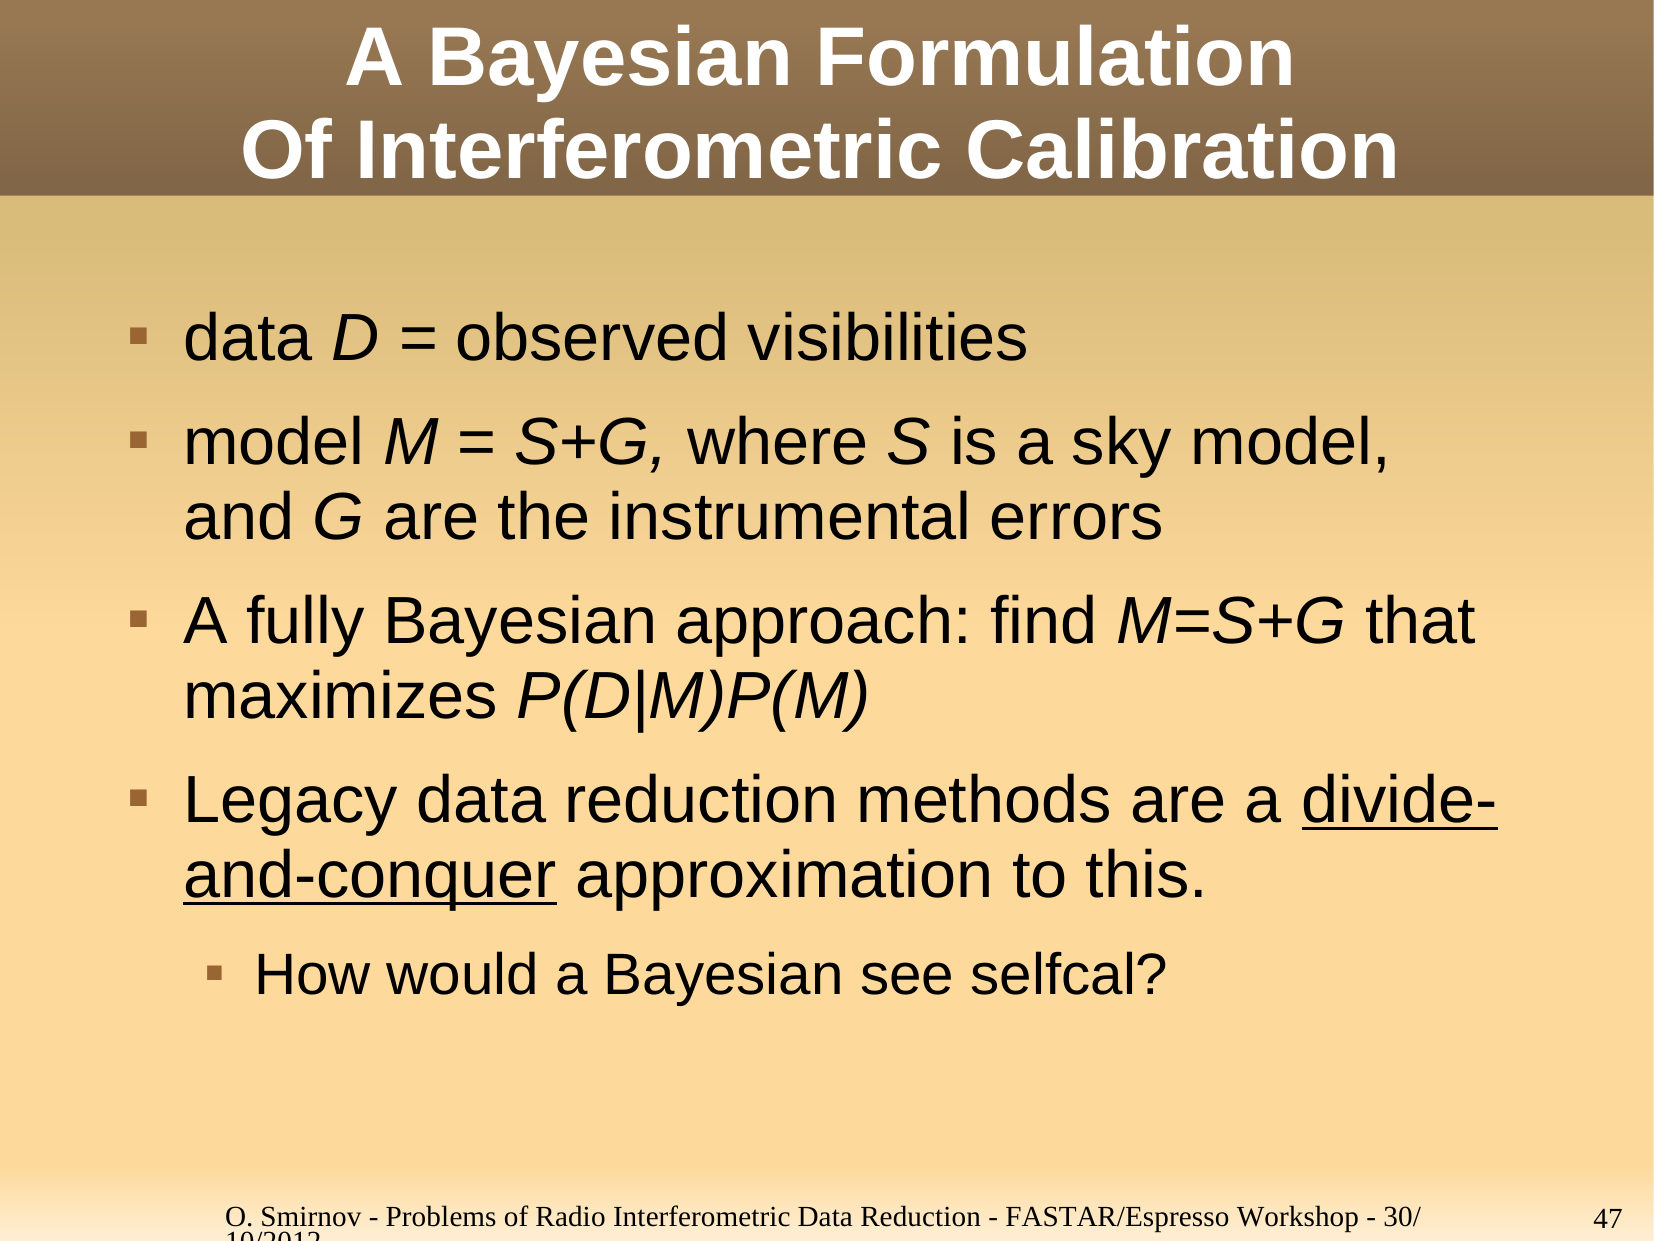

# A Bayesian Formulation Of Interferometric Calibration
data D = observed visibilities
model M = S+G, where S is a sky model,
and G are the instrumental errors
A fully Bayesian approach: find M=S+G that maximizes P(D|M)P(M)
Legacy data reduction methods are a divide-and-conquer approximation to this.
How would a Bayesian see selfcal?
O. Smirnov - Problems of Radio Interferometric Data Reduction - FASTAR/Espresso Workshop - 30/10/2012
47